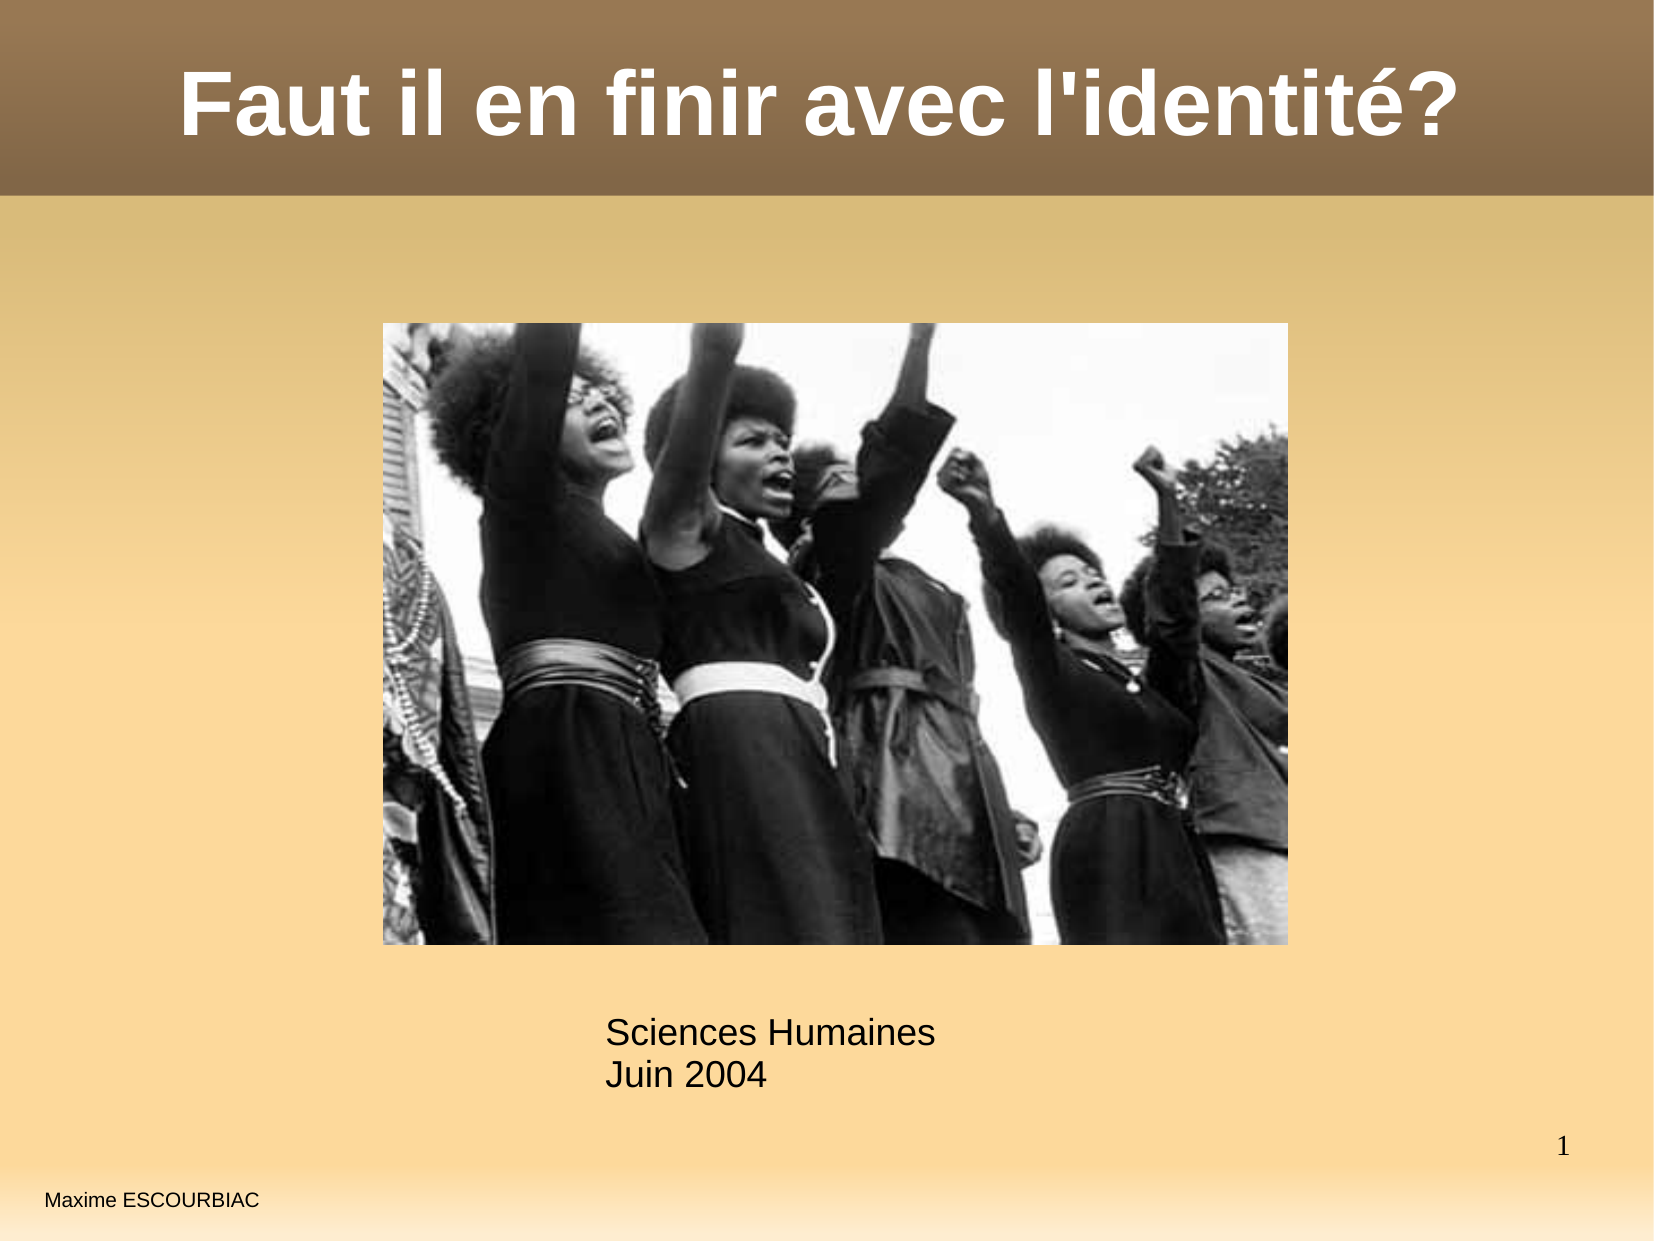

# Faut il en finir avec l'identité?
Sciences Humaines
Juin 2004
1
Maxime ESCOURBIAC